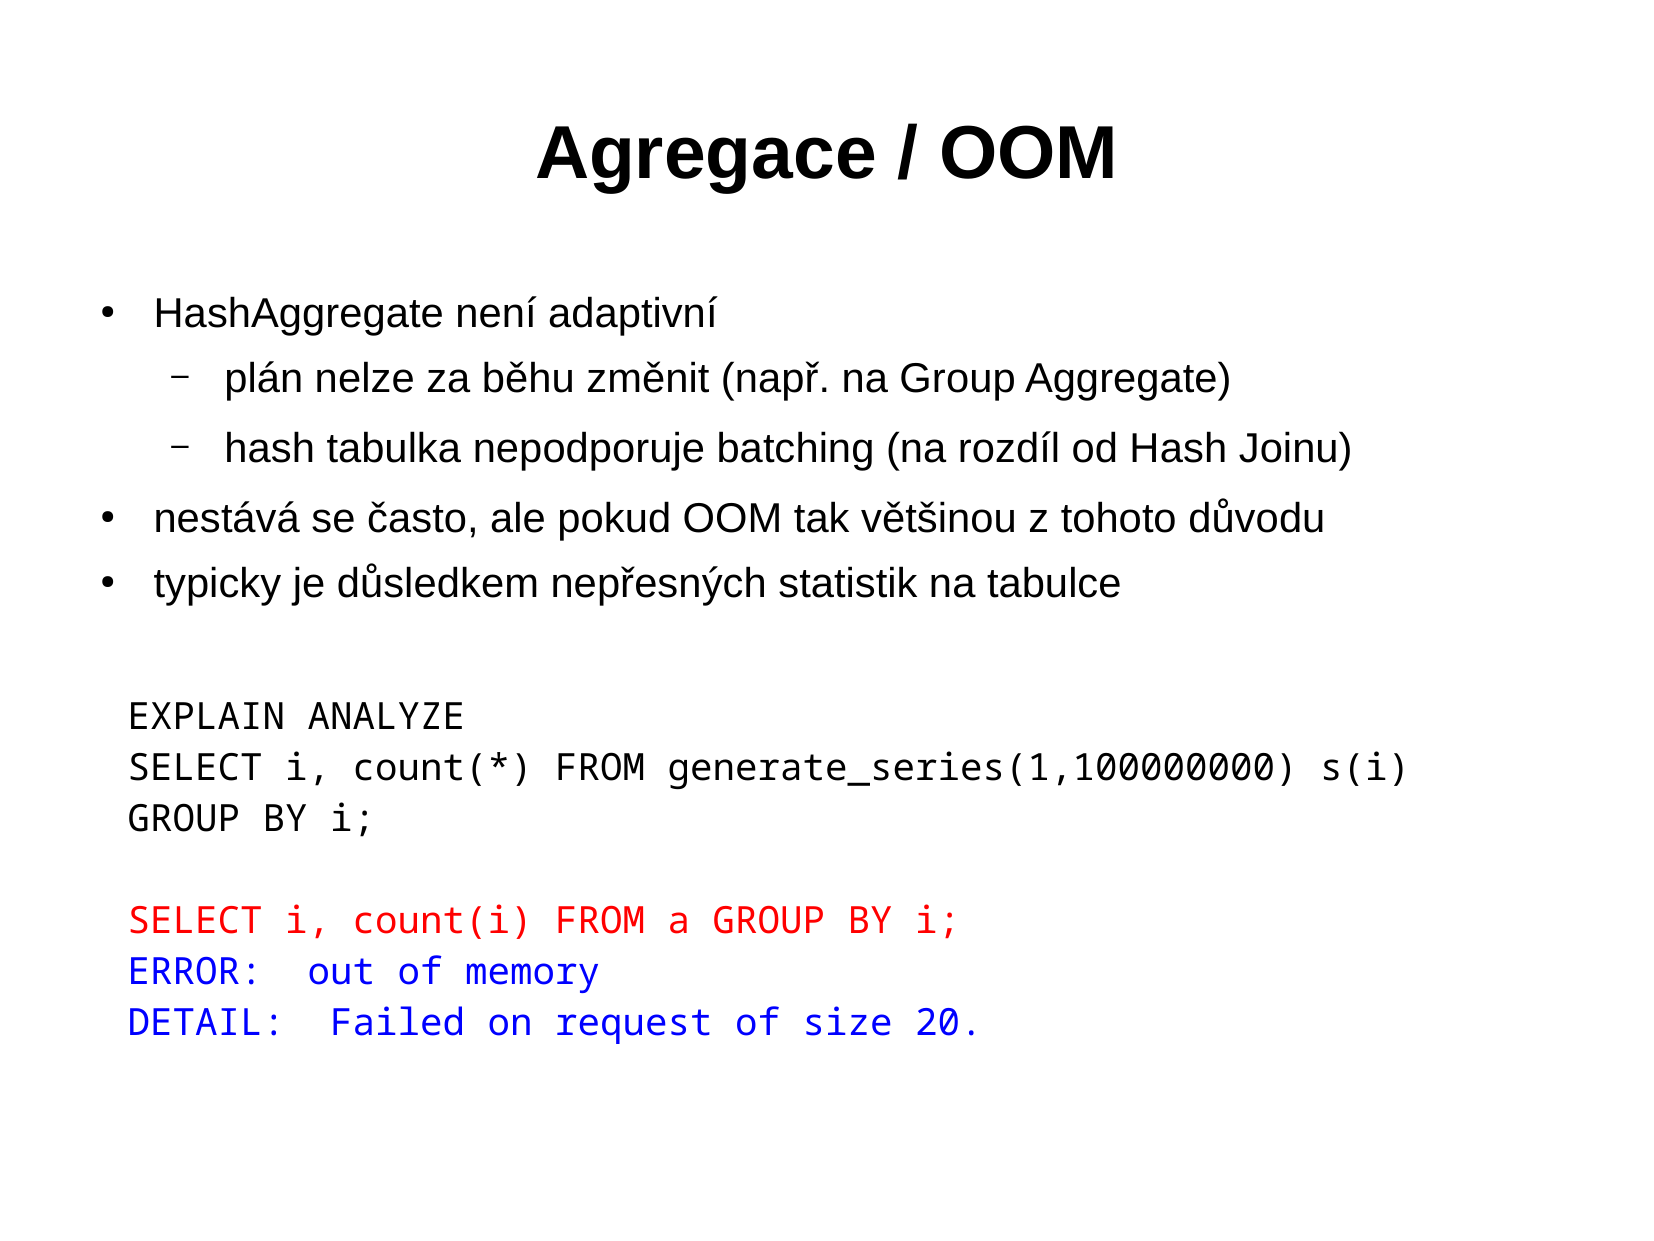

# Agregace / OOM
HashAggregate není adaptivní
plán nelze za běhu změnit (např. na Group Aggregate)
hash tabulka nepodporuje batching (na rozdíl od Hash Joinu)
nestává se často, ale pokud OOM tak většinou z tohoto důvodu
typicky je důsledkem nepřesných statistik na tabulce
 EXPLAIN ANALYZE
 SELECT i, count(*) FROM generate_series(1,100000000) s(i)
 GROUP BY i;
 SELECT i, count(i) FROM a GROUP BY i;
 ERROR: out of memory
 DETAIL: Failed on request of size 20.